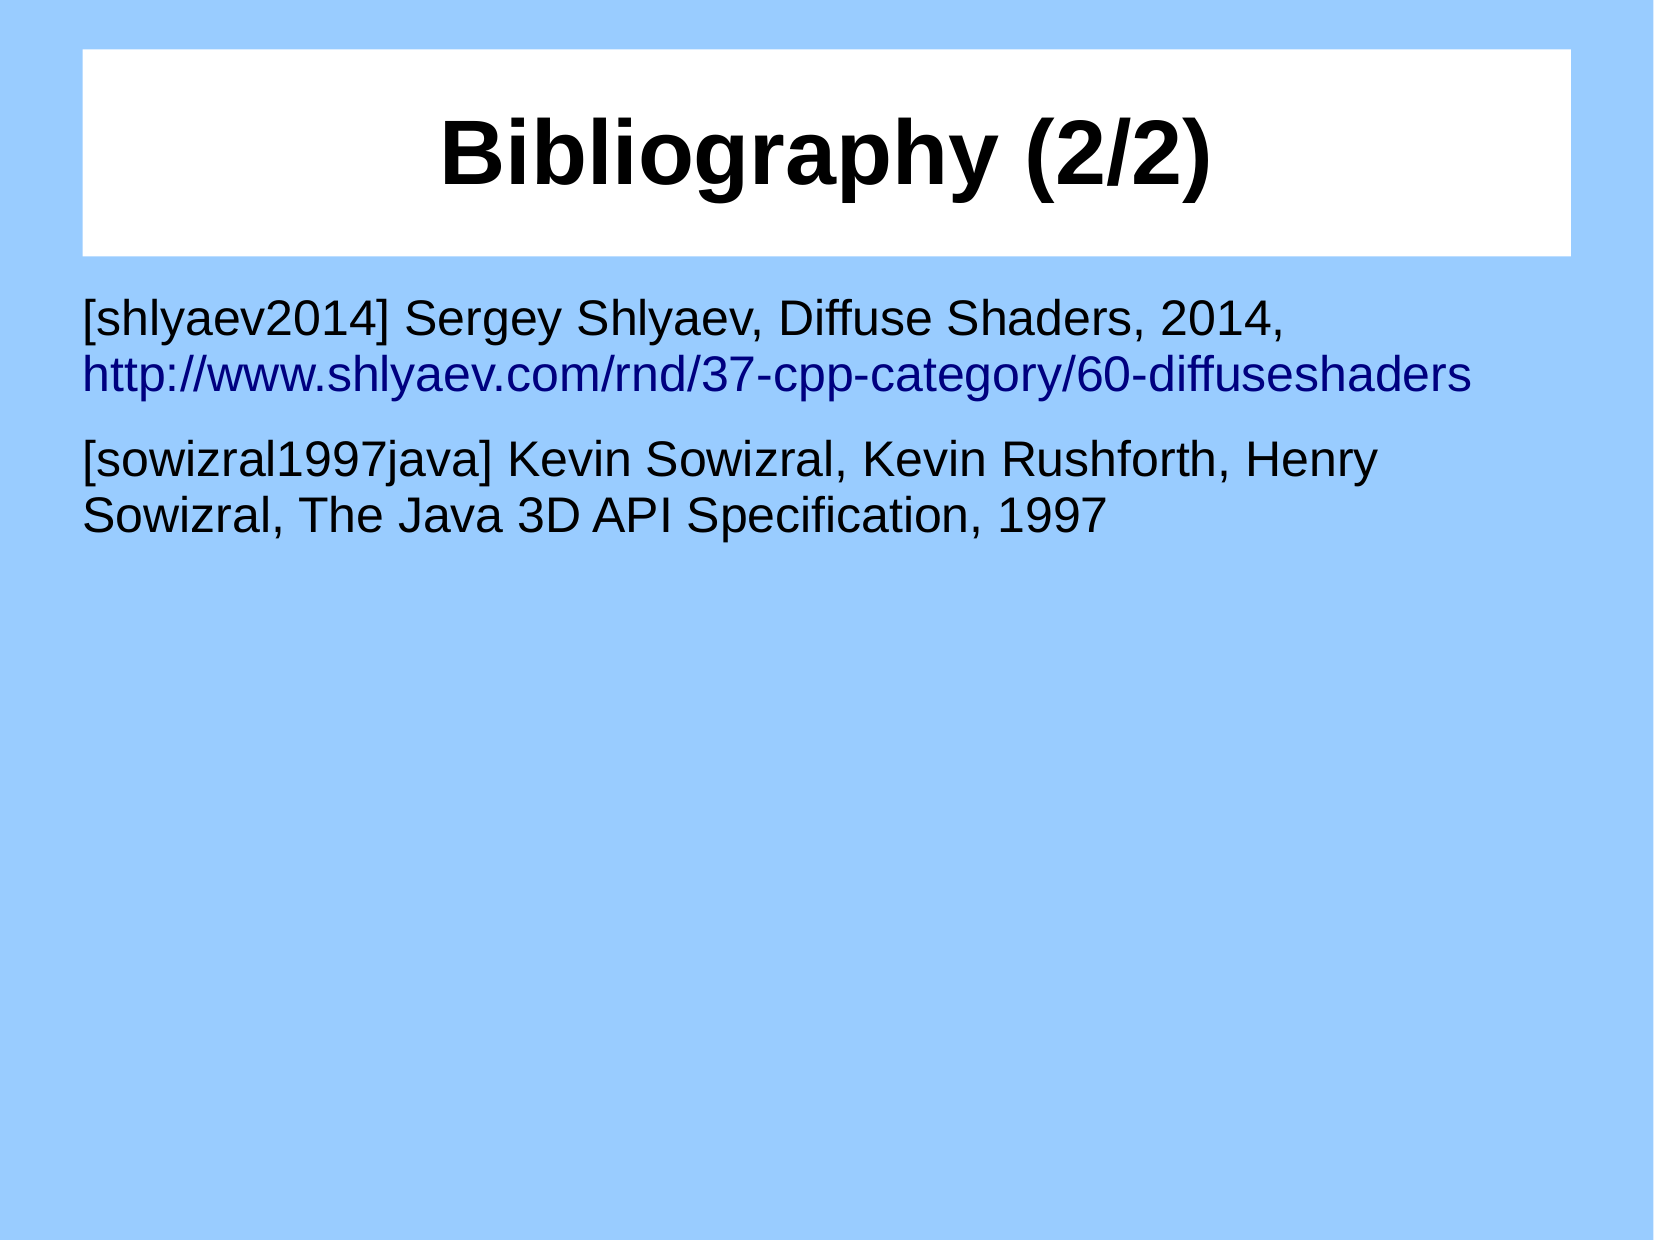

# Bibliography (2/2)
[shlyaev2014] Sergey Shlyaev, Diffuse Shaders, 2014, http://www.shlyaev.com/rnd/37-cpp-category/60-diffuseshaders
[sowizral1997java] Kevin Sowizral, Kevin Rushforth, Henry Sowizral, The Java 3D API Specification, 1997